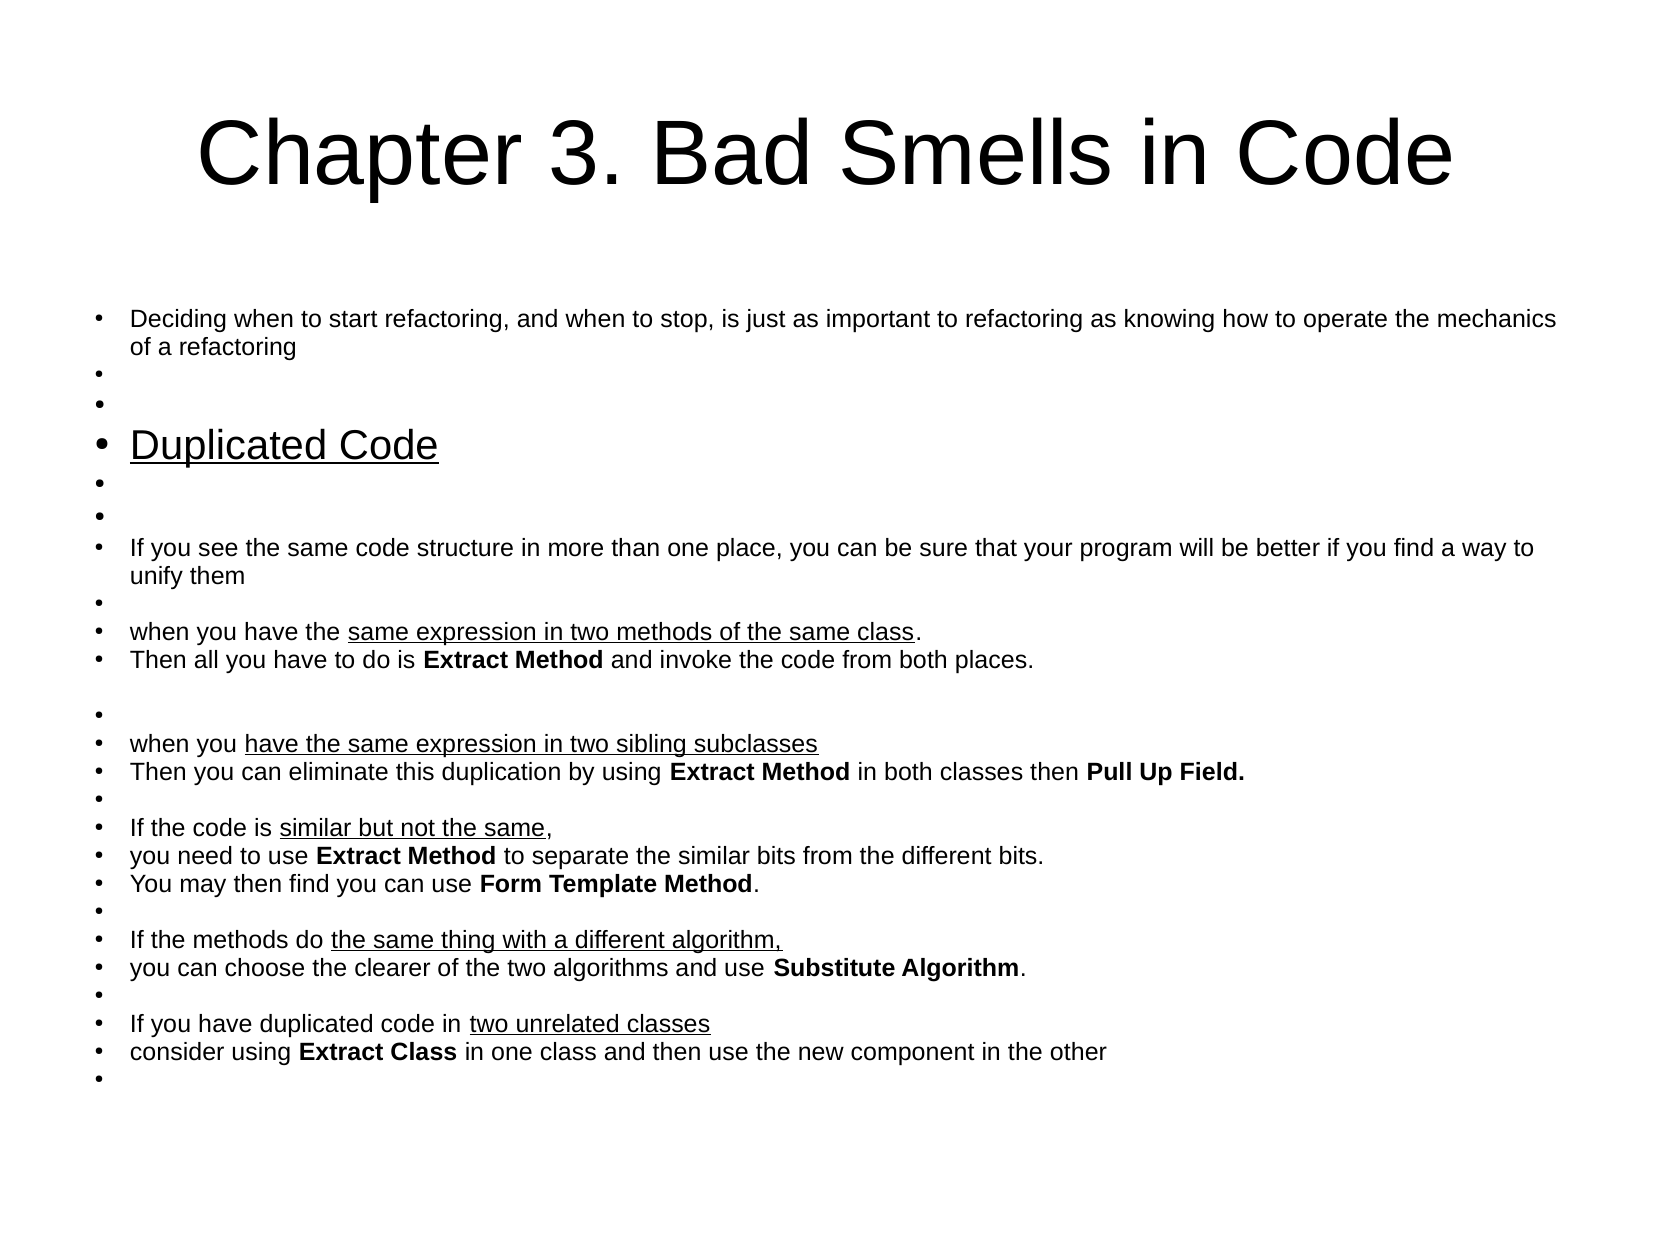

# Chapter 3. Bad Smells in Code
Deciding when to start refactoring, and when to stop, is just as important to refactoring as knowing how to operate the mechanics of a refactoring
Duplicated Code
If you see the same code structure in more than one place, you can be sure that your program will be better if you find a way to unify them
when you have the same expression in two methods of the same class.
Then all you have to do is Extract Method and invoke the code from both places.
when you have the same expression in two sibling subclasses
Then you can eliminate this duplication by using Extract Method in both classes then Pull Up Field.
If the code is similar but not the same,
you need to use Extract Method to separate the similar bits from the different bits.
You may then find you can use Form Template Method.
If the methods do the same thing with a different algorithm,
you can choose the clearer of the two algorithms and use Substitute Algorithm.
If you have duplicated code in two unrelated classes
consider using Extract Class in one class and then use the new component in the other